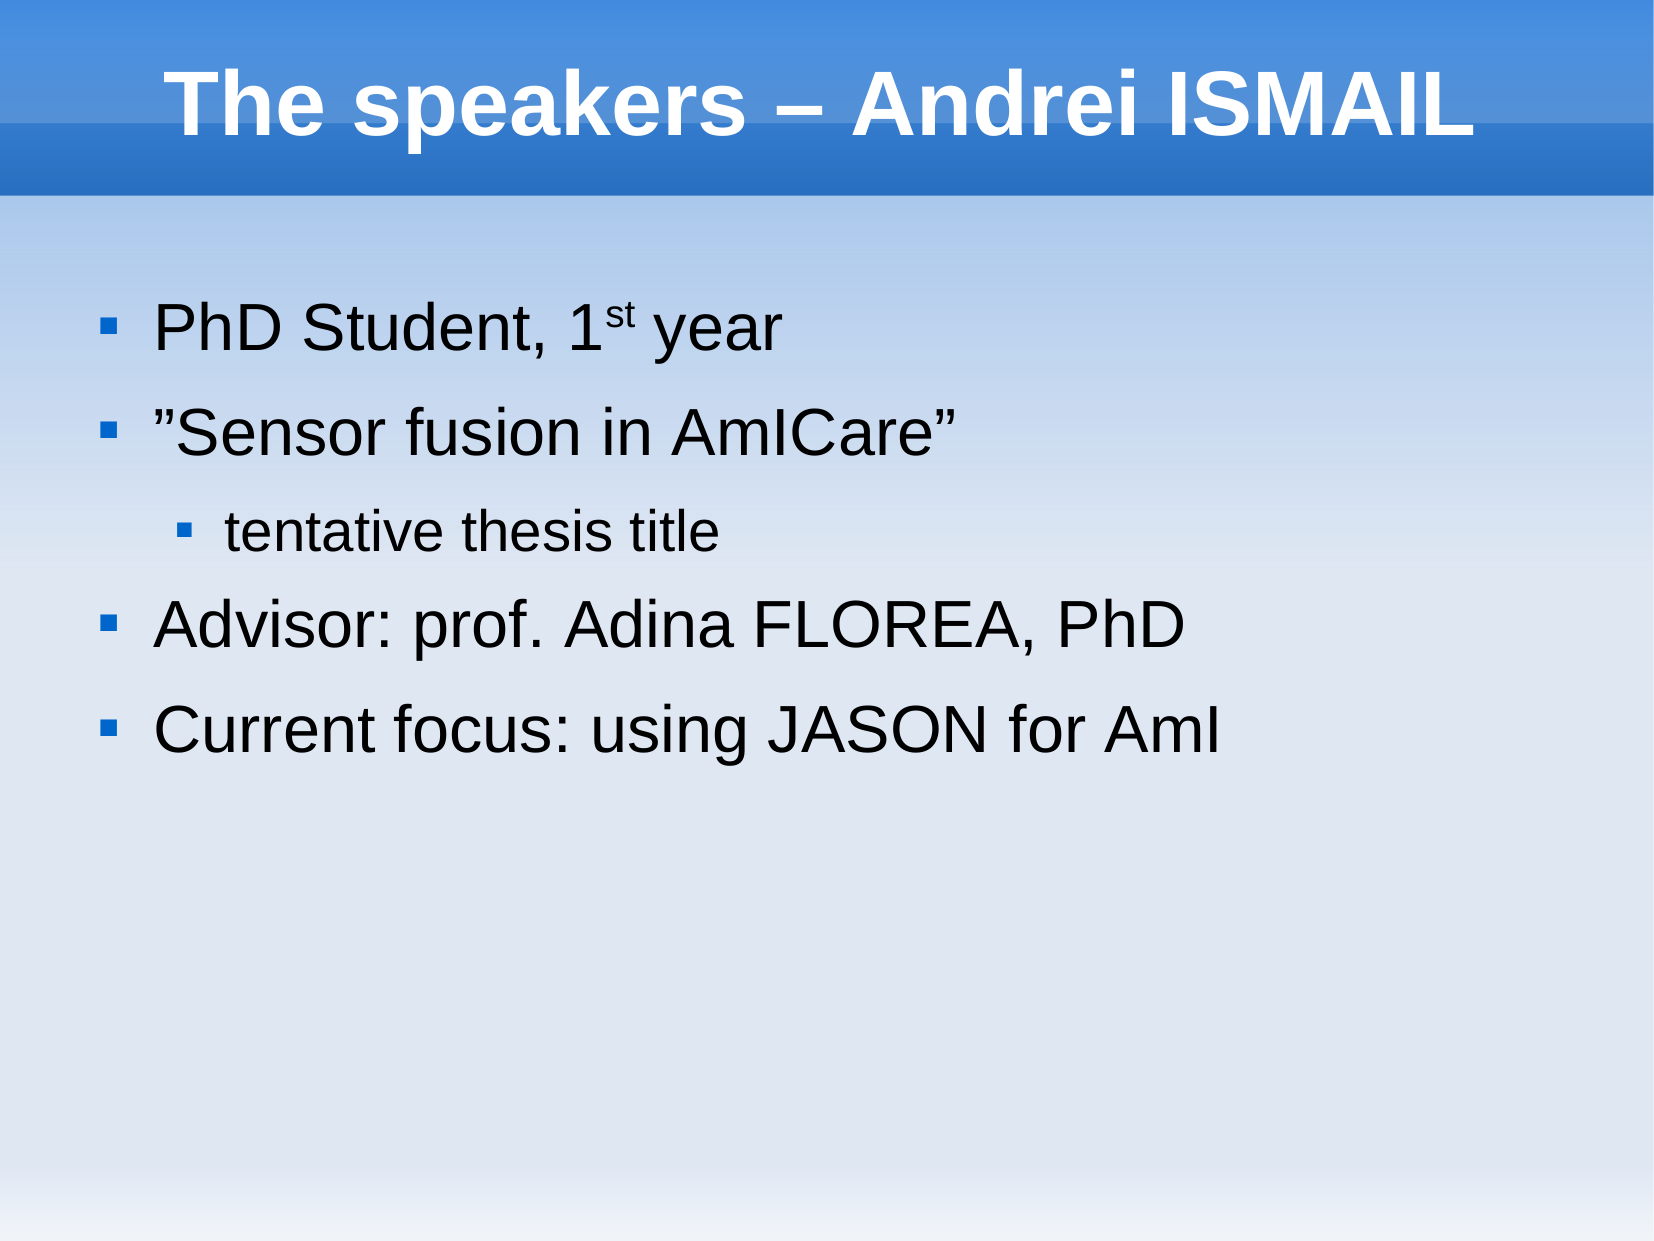

# The speakers – Andrei ISMAIL
PhD Student, 1st year
”Sensor fusion in AmICare”
tentative thesis title
Advisor: prof. Adina FLOREA, PhD
Current focus: using JASON for AmI